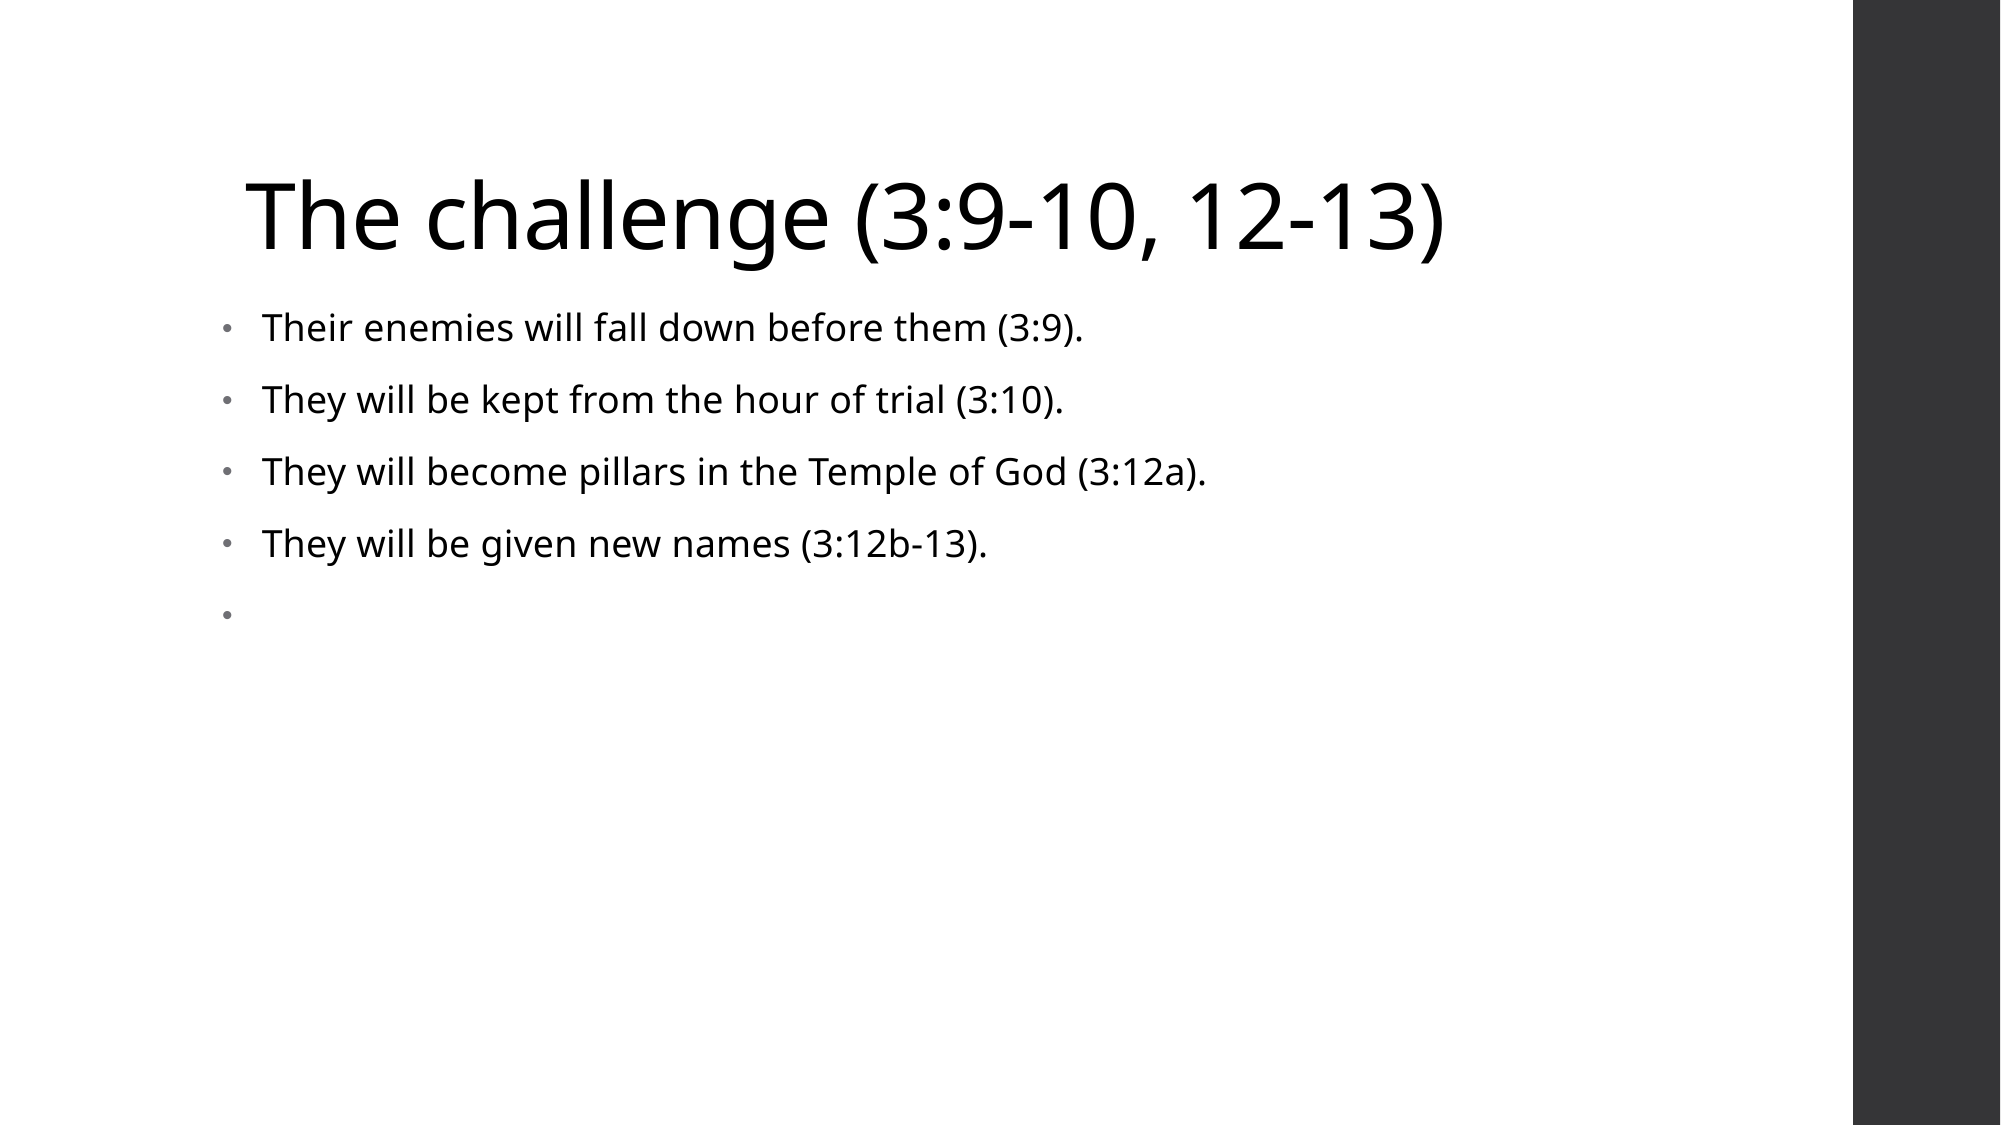

# The challenge (3:9-10, 12-13)
 Their enemies will fall down before them (3:9).
 They will be kept from the hour of trial (3:10).
 They will become pillars in the Temple of God (3:12a).
 They will be given new names (3:12b-13).